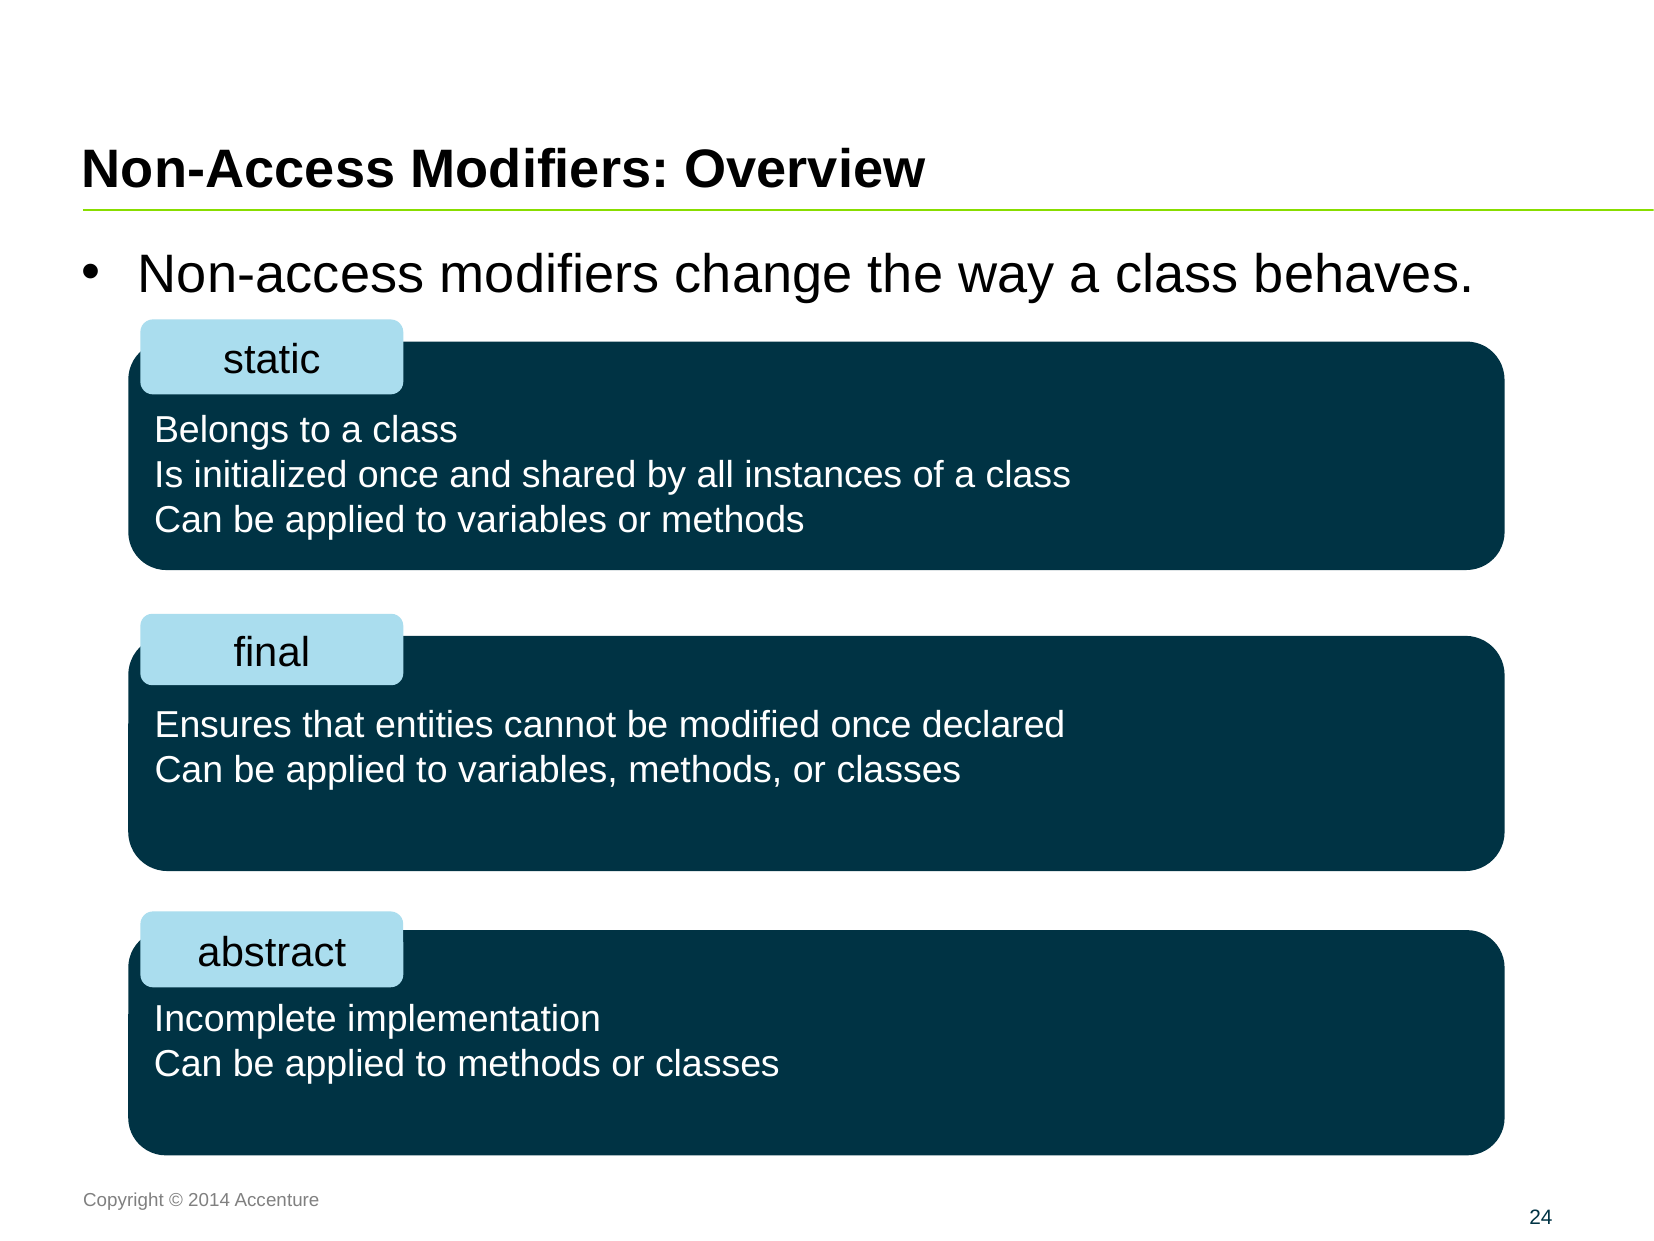

Non-Access Modifiers: Overview
# Non-access modifiers change the way a class behaves.
static
Belongs to a class
Is initialized once and shared by all instances of a class
Can be applied to variables or methods
final
Ensures that entities cannot be modified once declared
Can be applied to variables, methods, or classes
abstract
Incomplete implementation
Can be applied to methods or classes
24